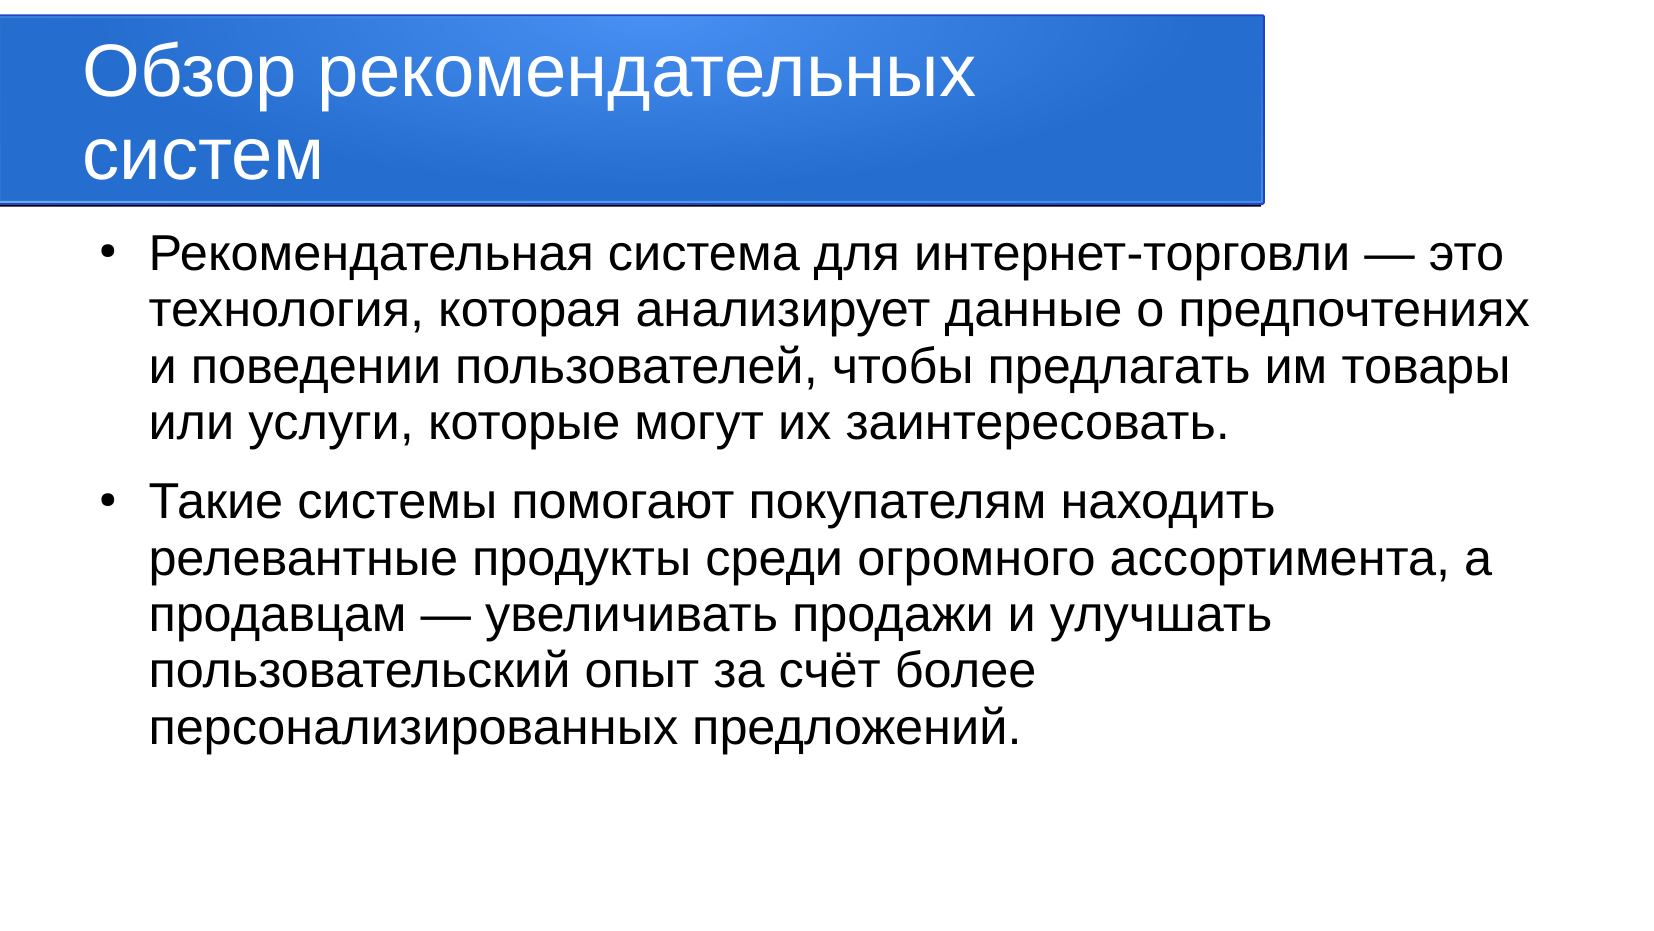

# Обзор рекомендательных систем
Рекомендательная система для интернет-торговли — это технология, которая анализирует данные о предпочтениях и поведении пользователей, чтобы предлагать им товары или услуги, которые могут их заинтересовать.
Такие системы помогают покупателям находить релевантные продукты среди огромного ассортимента, а продавцам — увеличивать продажи и улучшать пользовательский опыт за счёт более персонализированных предложений.